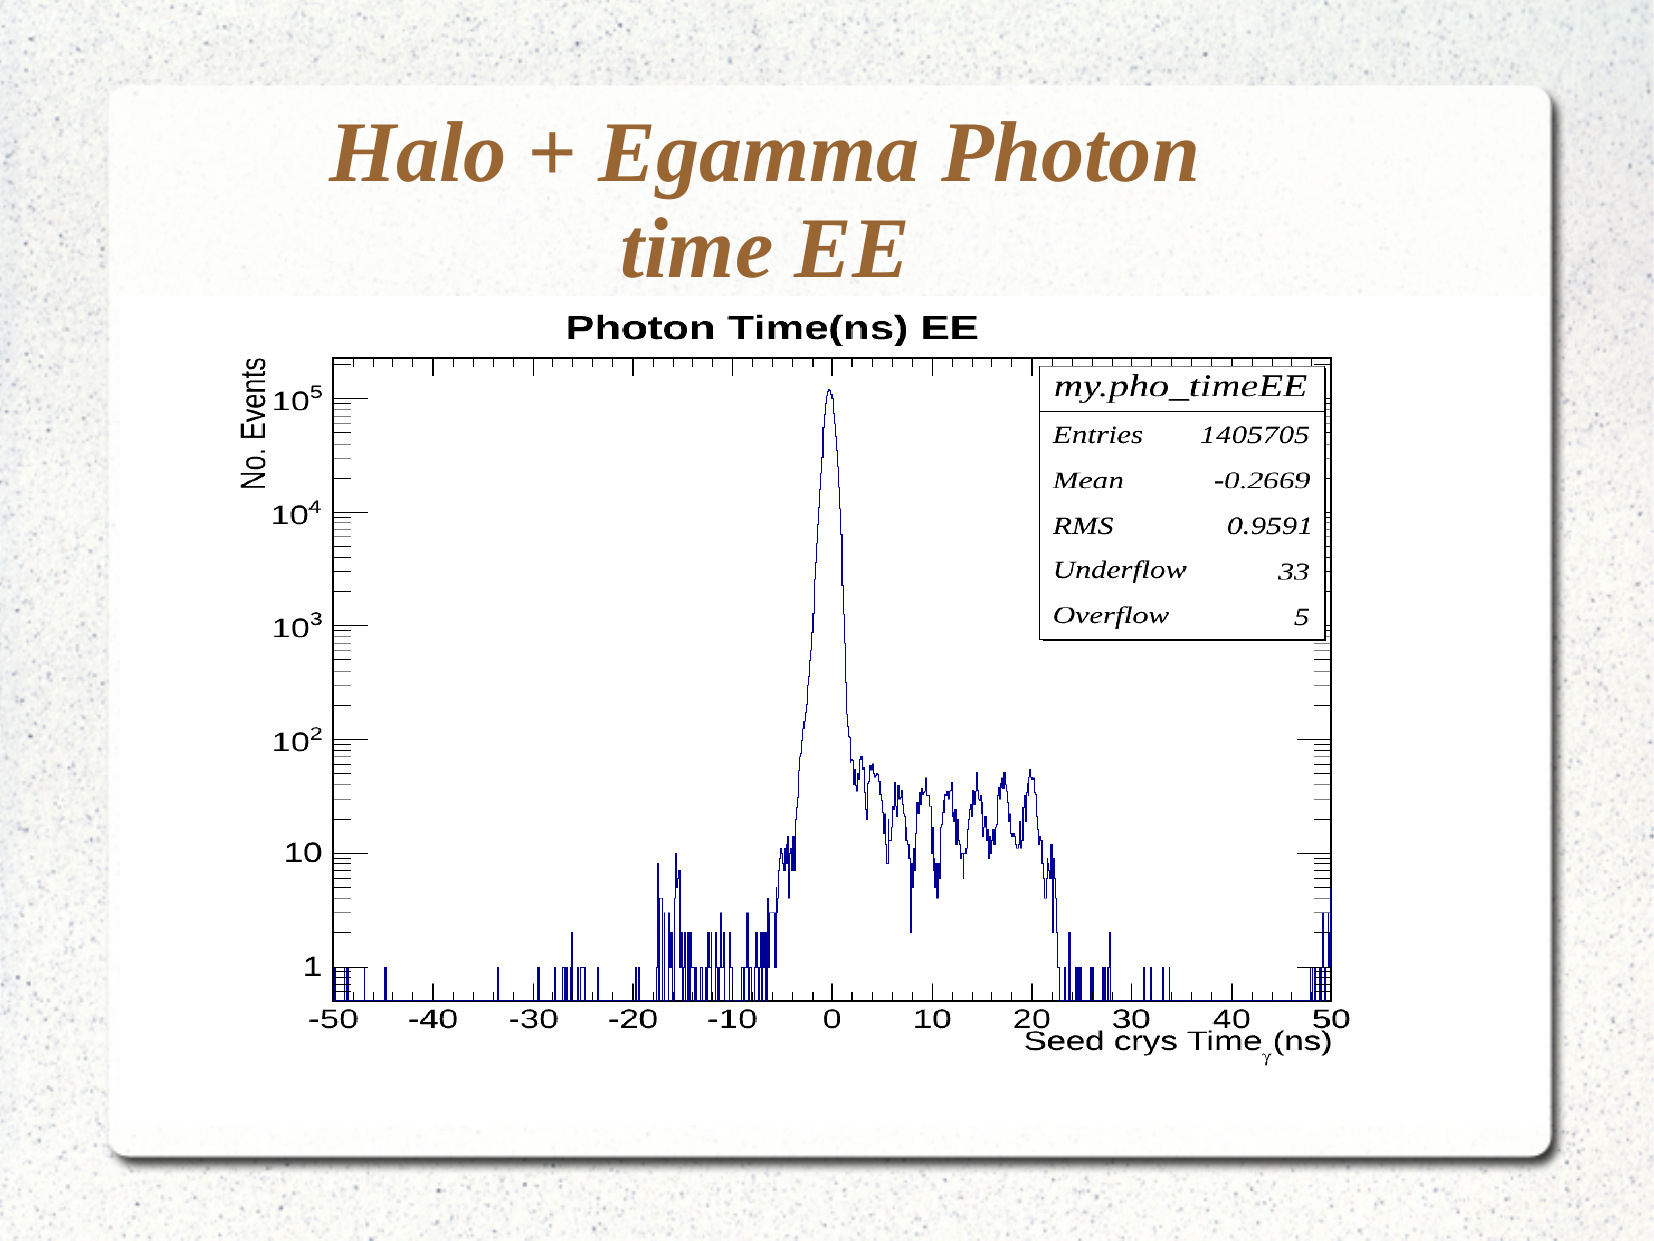

# Halo + Egamma Photon time EE
02/11/2012
Tambe E. Norbert(UMN US)
30